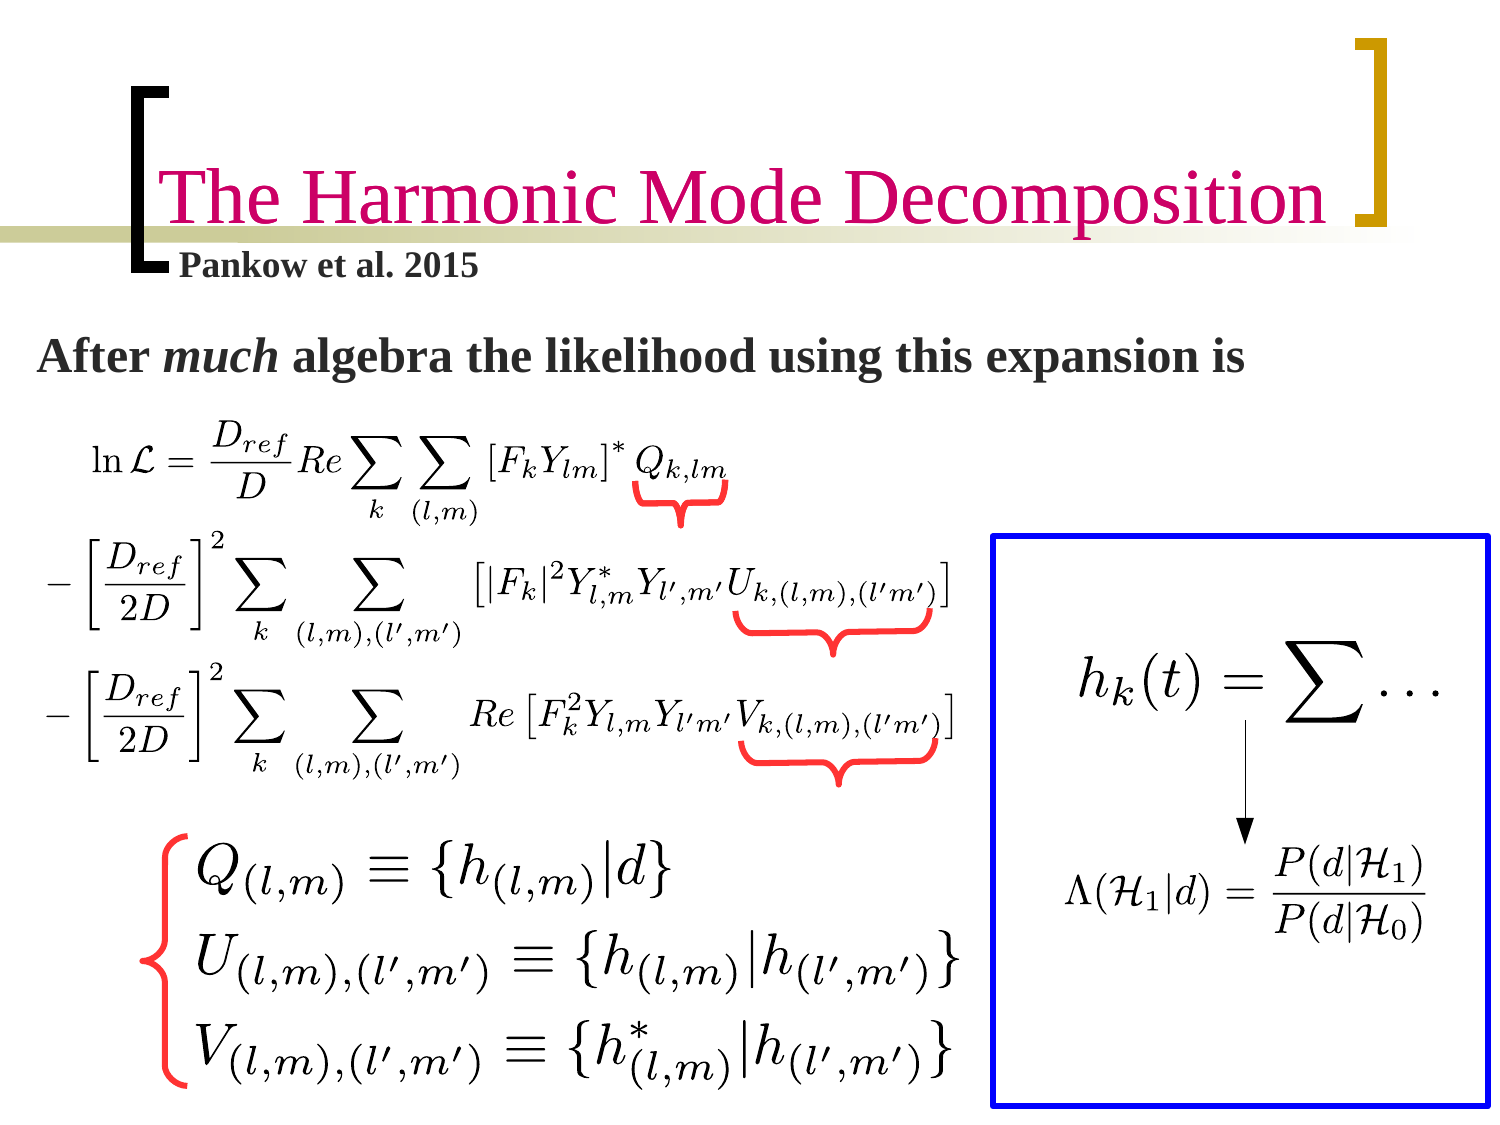

# The Harmonic Mode Decomposition
The Harmonic Mode Decomposition
Pankow et al. 2015
After much algebra the likelihood using this expansion is